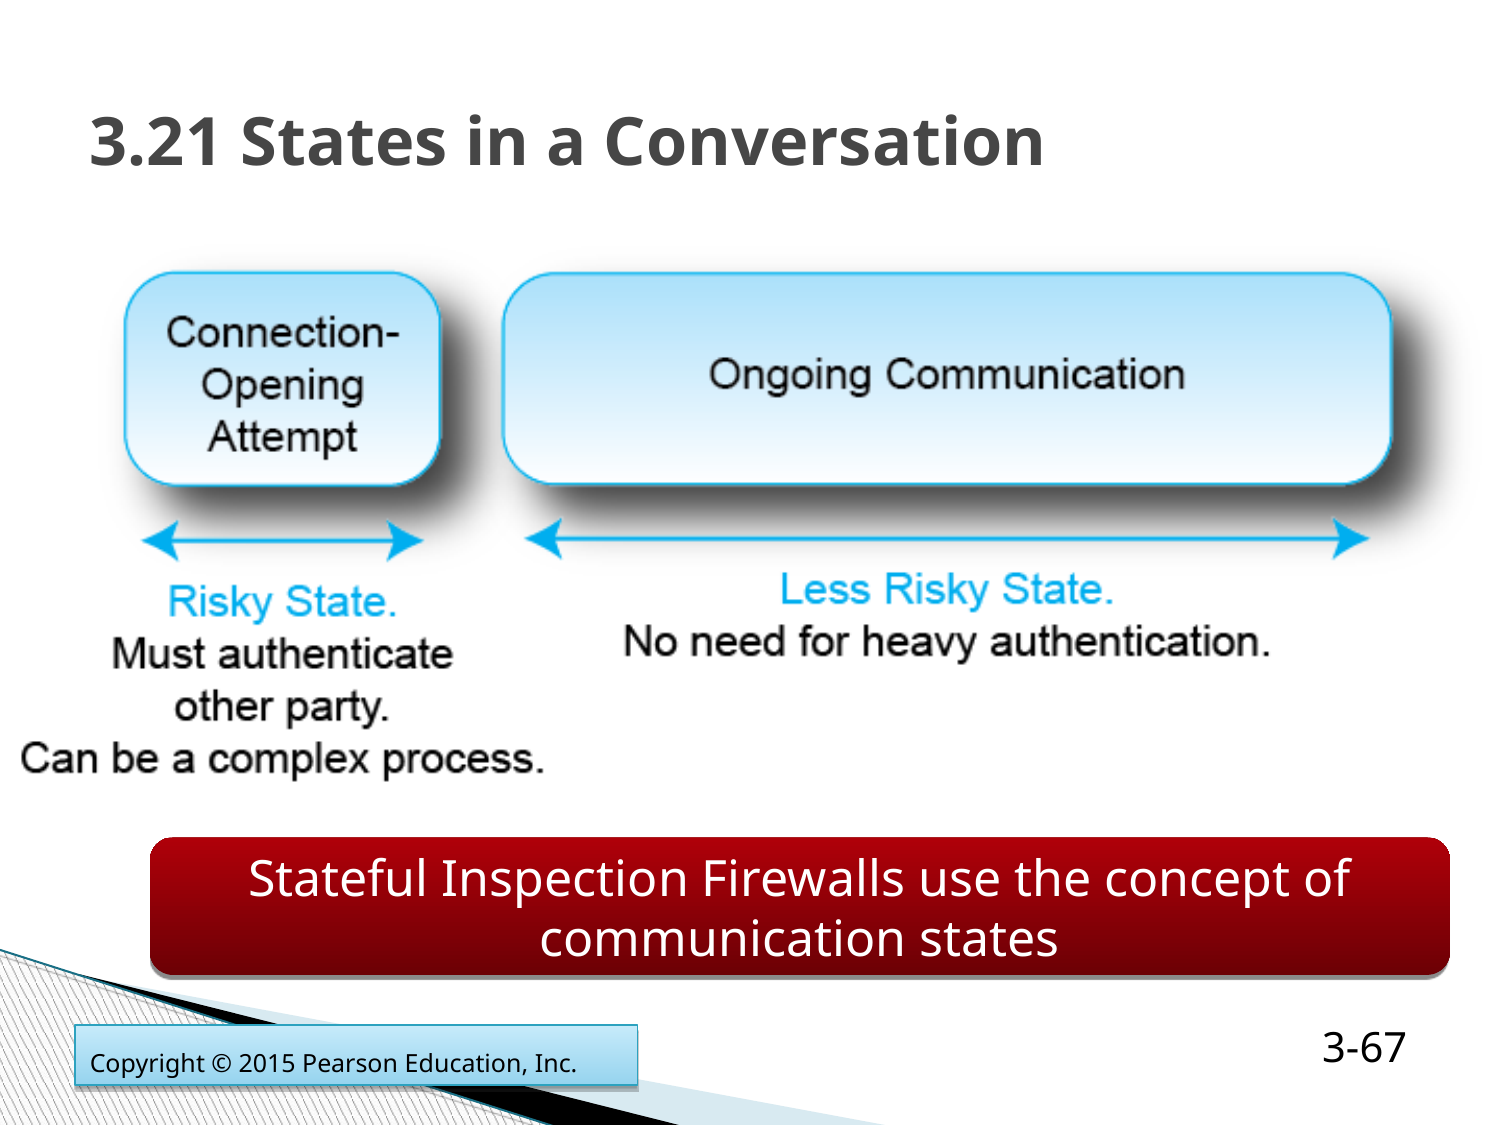

# 3.21 States in a Conversation
Stateful Inspection Firewalls use the concept of communication states
Copyright © 2015 Pearson Education, Inc.